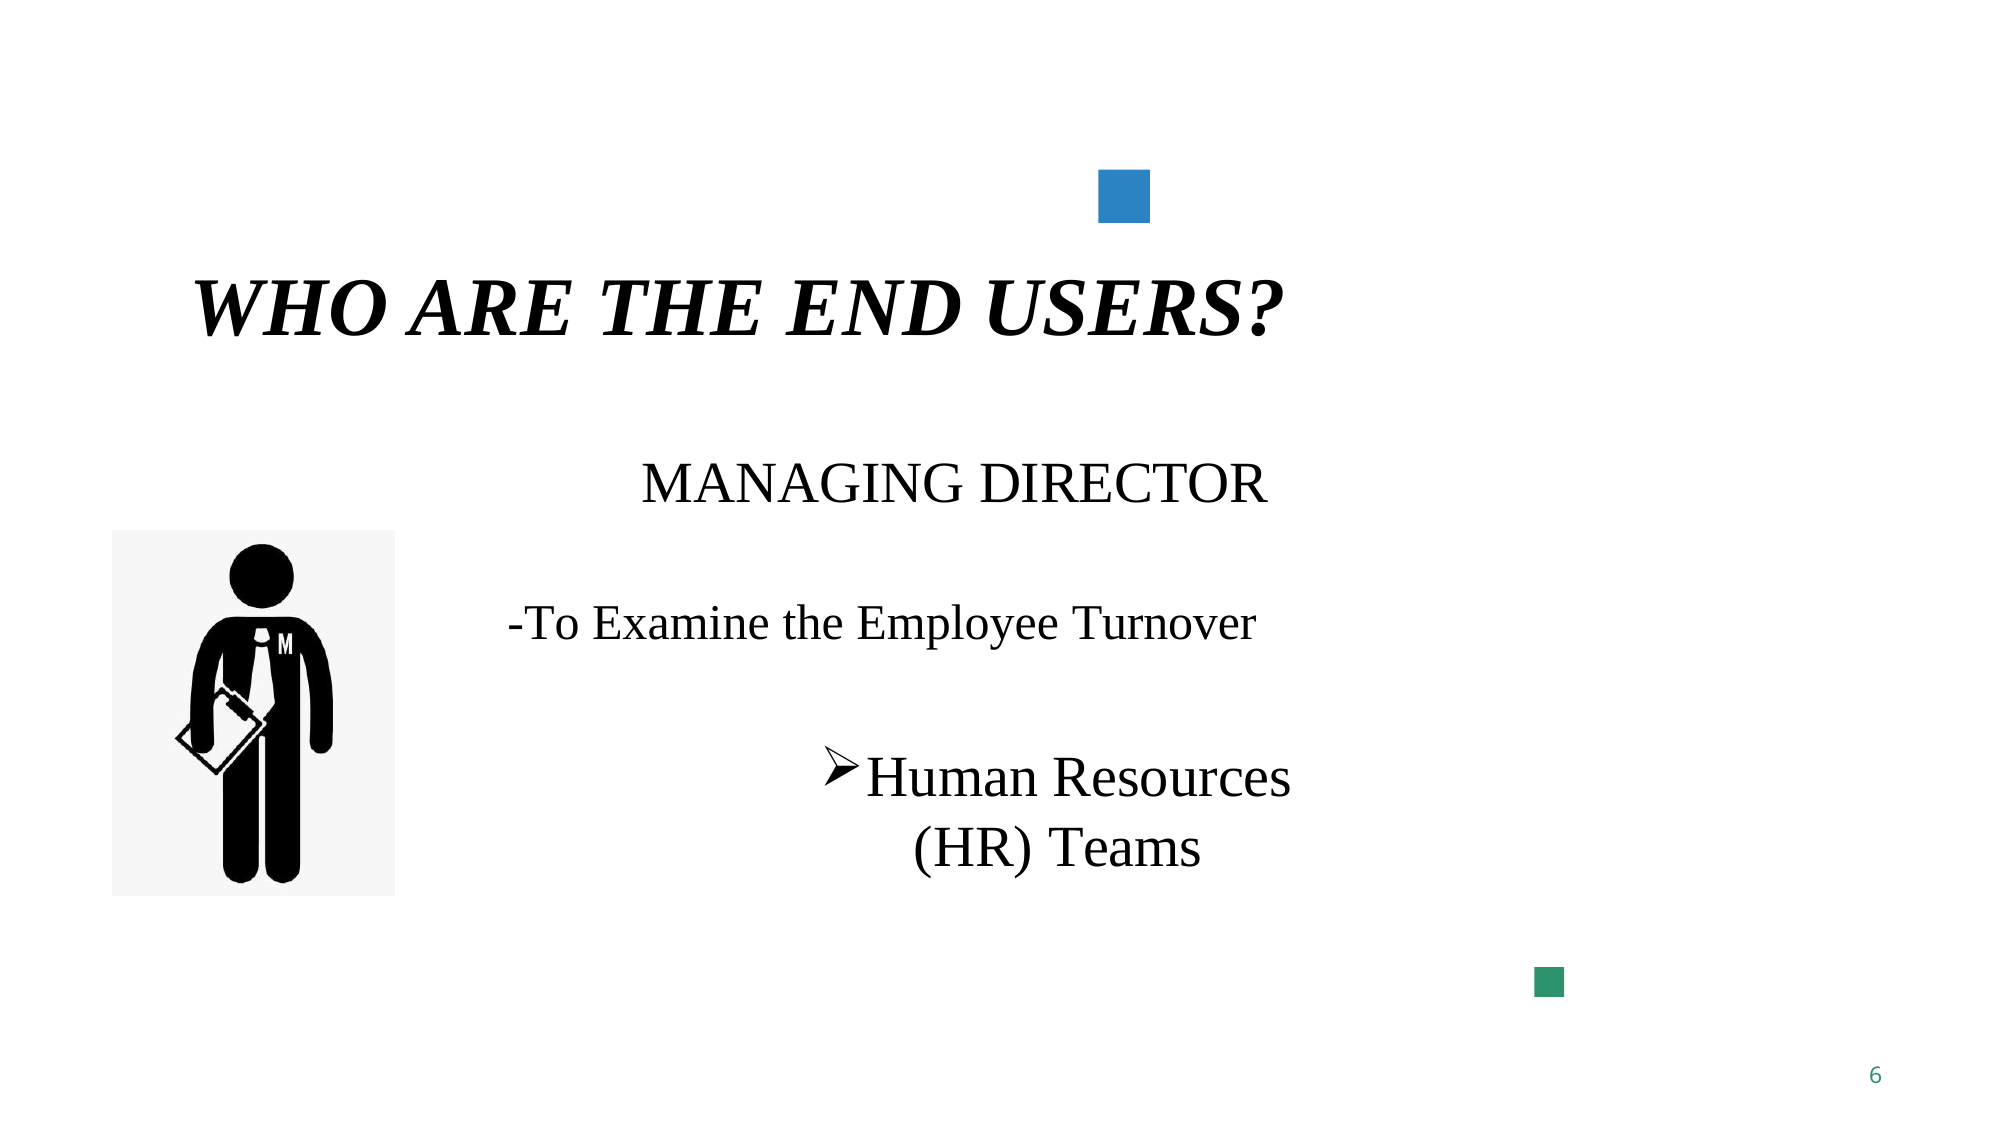

# WHO ARE THE END USERS?
MANAGING DIRECTOR
 -To Examine the Employee Turnover
Human Resources (HR) Teams